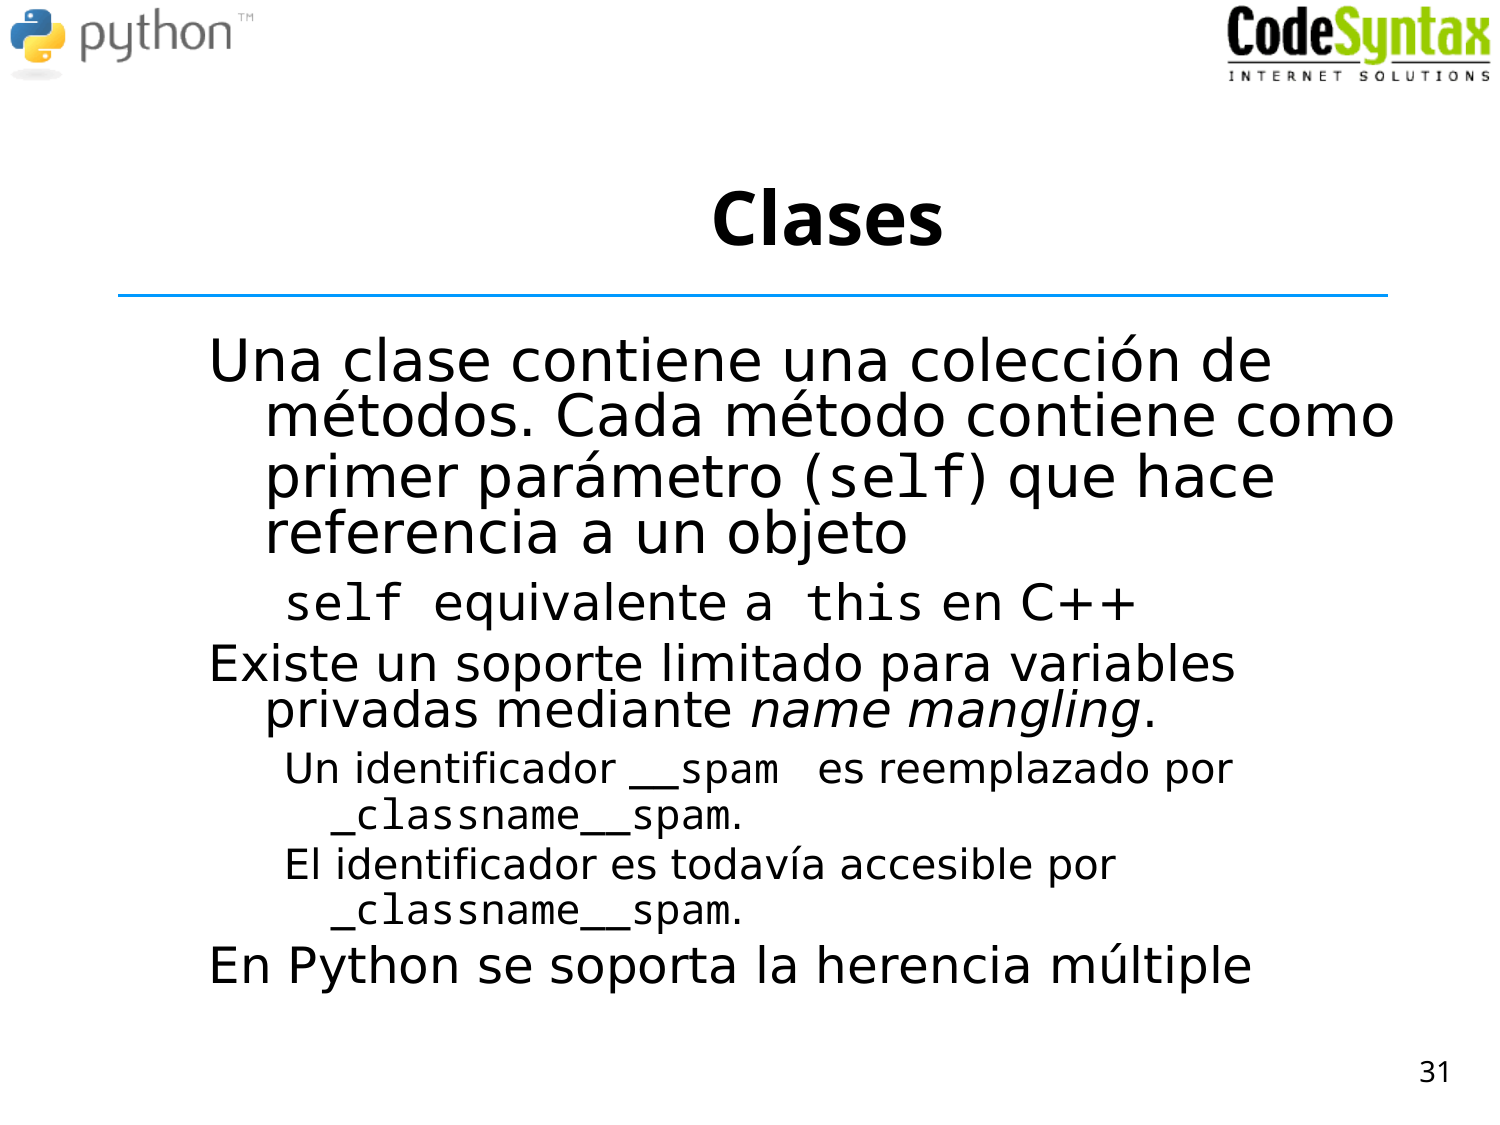

# Clases
Una clase contiene una colección de métodos. Cada método contiene como primer parámetro (self) que hace referencia a un objeto
self equivalente a this en C++
Existe un soporte limitado para variables privadas mediante name mangling.
Un identificador __spam es reemplazado por _classname__spam.
El identificador es todavía accesible por _classname__spam.
En Python se soporta la herencia múltiple
31